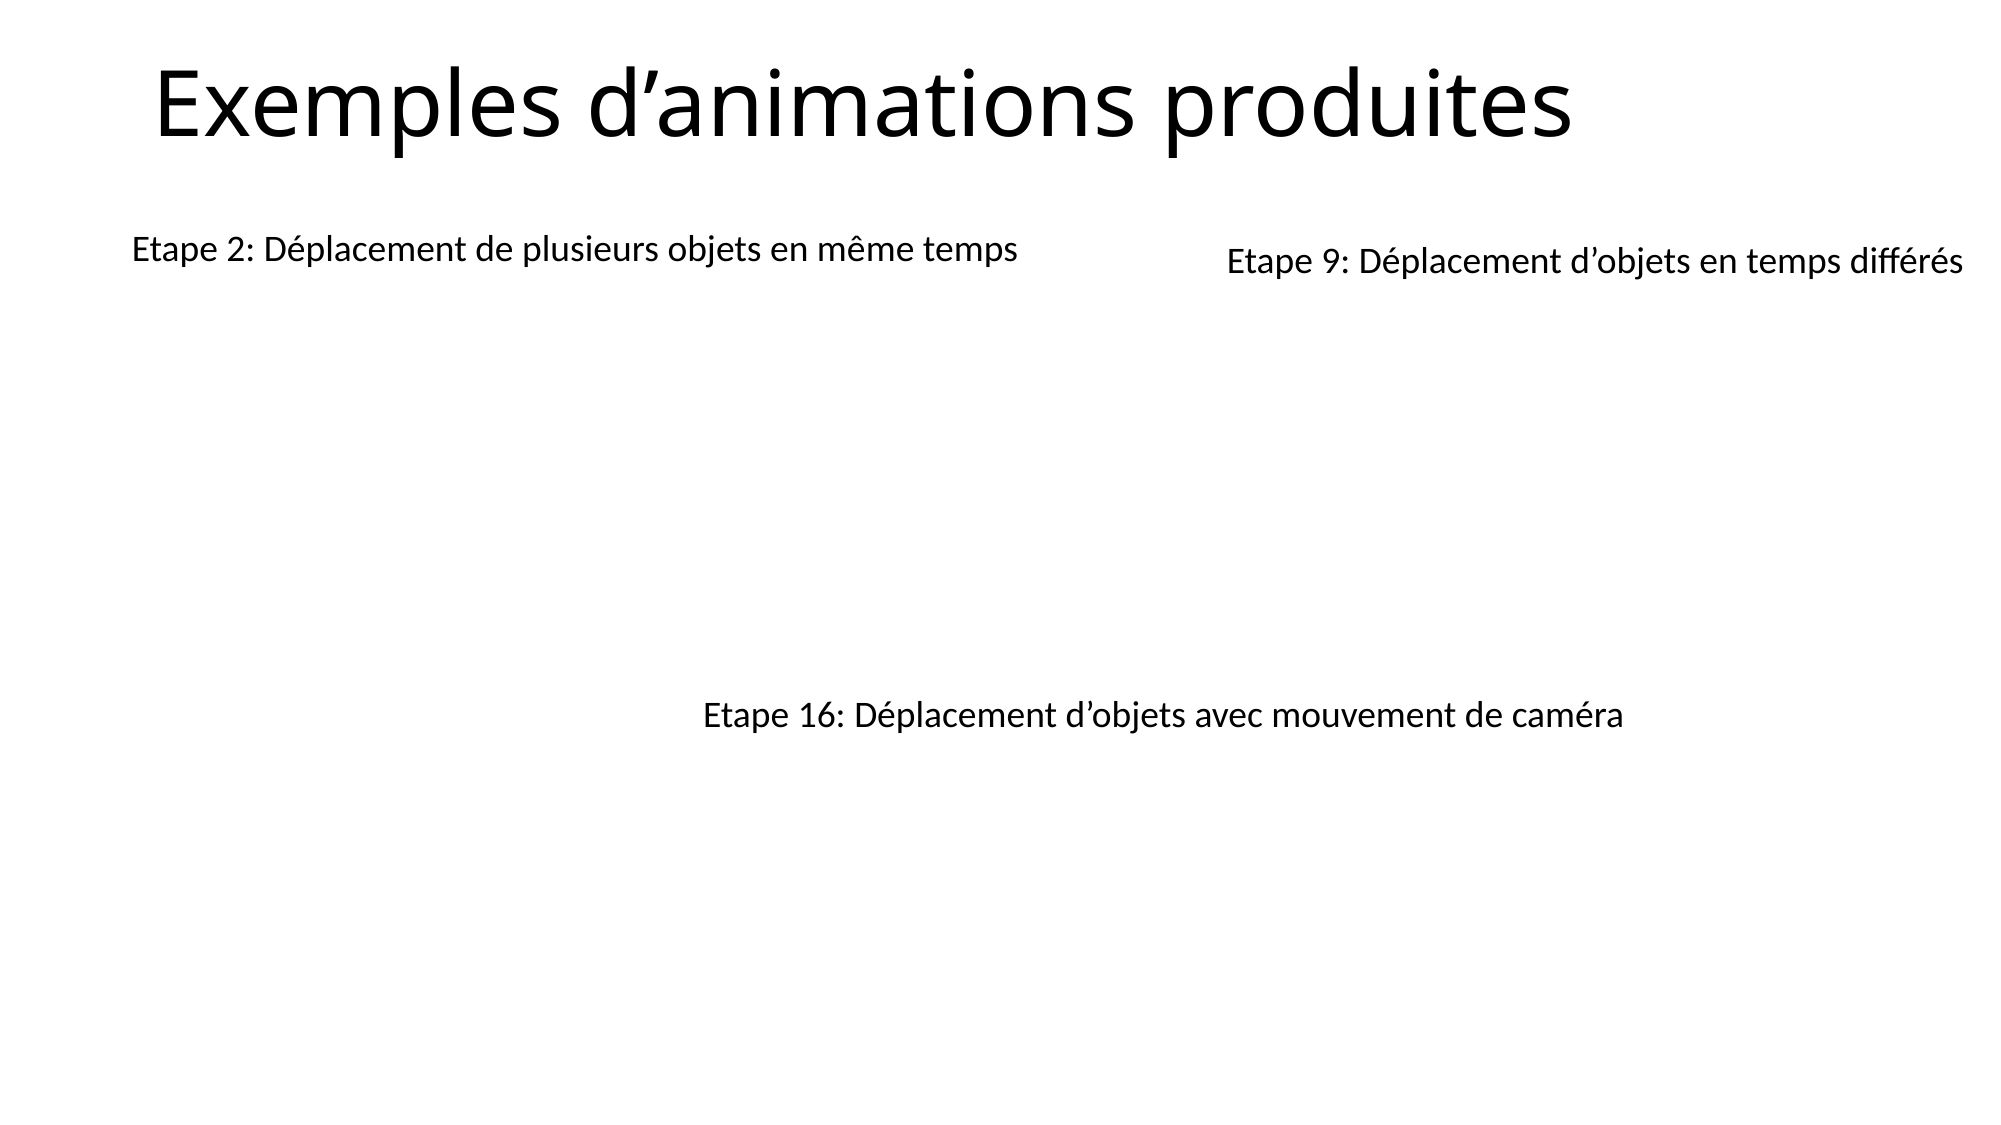

# Exemples d’animations produites
Etape 2: Déplacement de plusieurs objets en même temps
Etape 9: Déplacement d’objets en temps différés
Etape 16: Déplacement d’objets avec mouvement de caméra